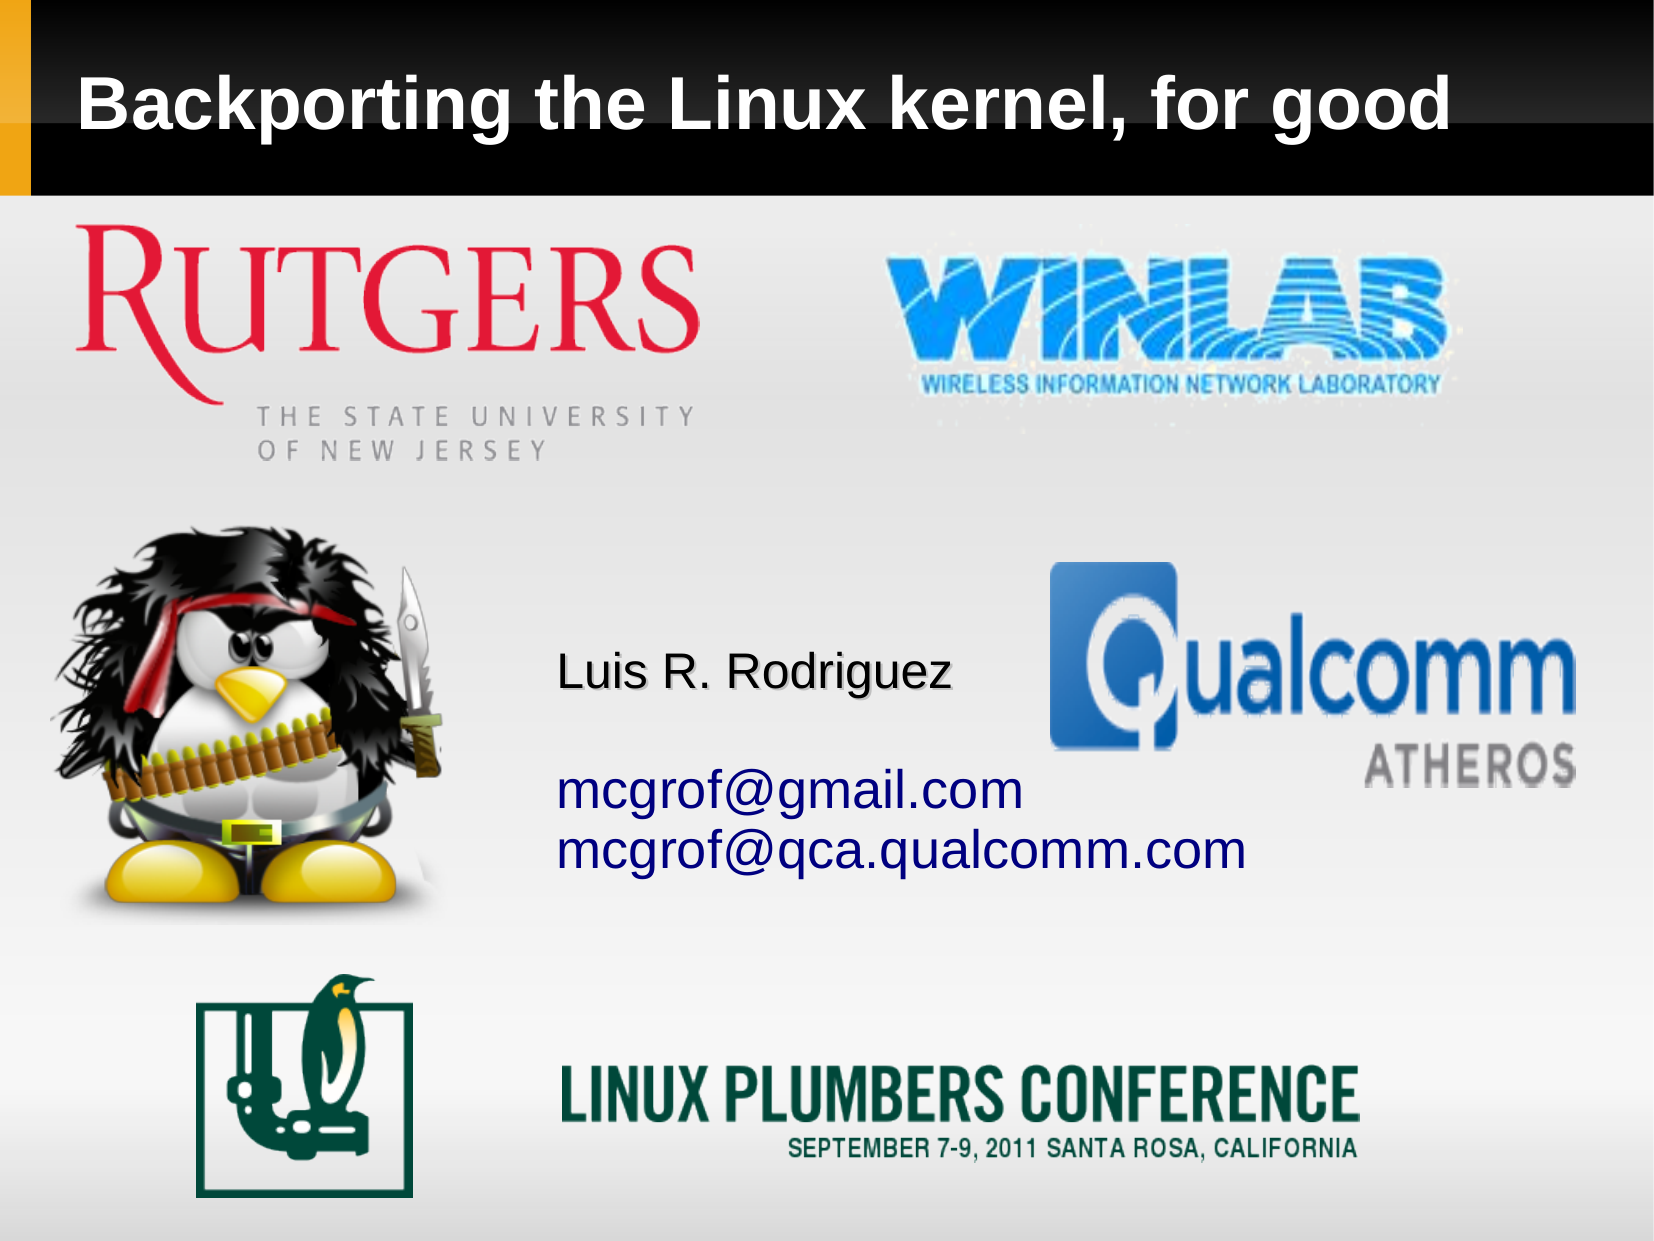

# Backporting the Linux kernel, for good
Luis R. Rodriguez
mcgrof@gmail.com
mcgrof@qca.qualcomm.com